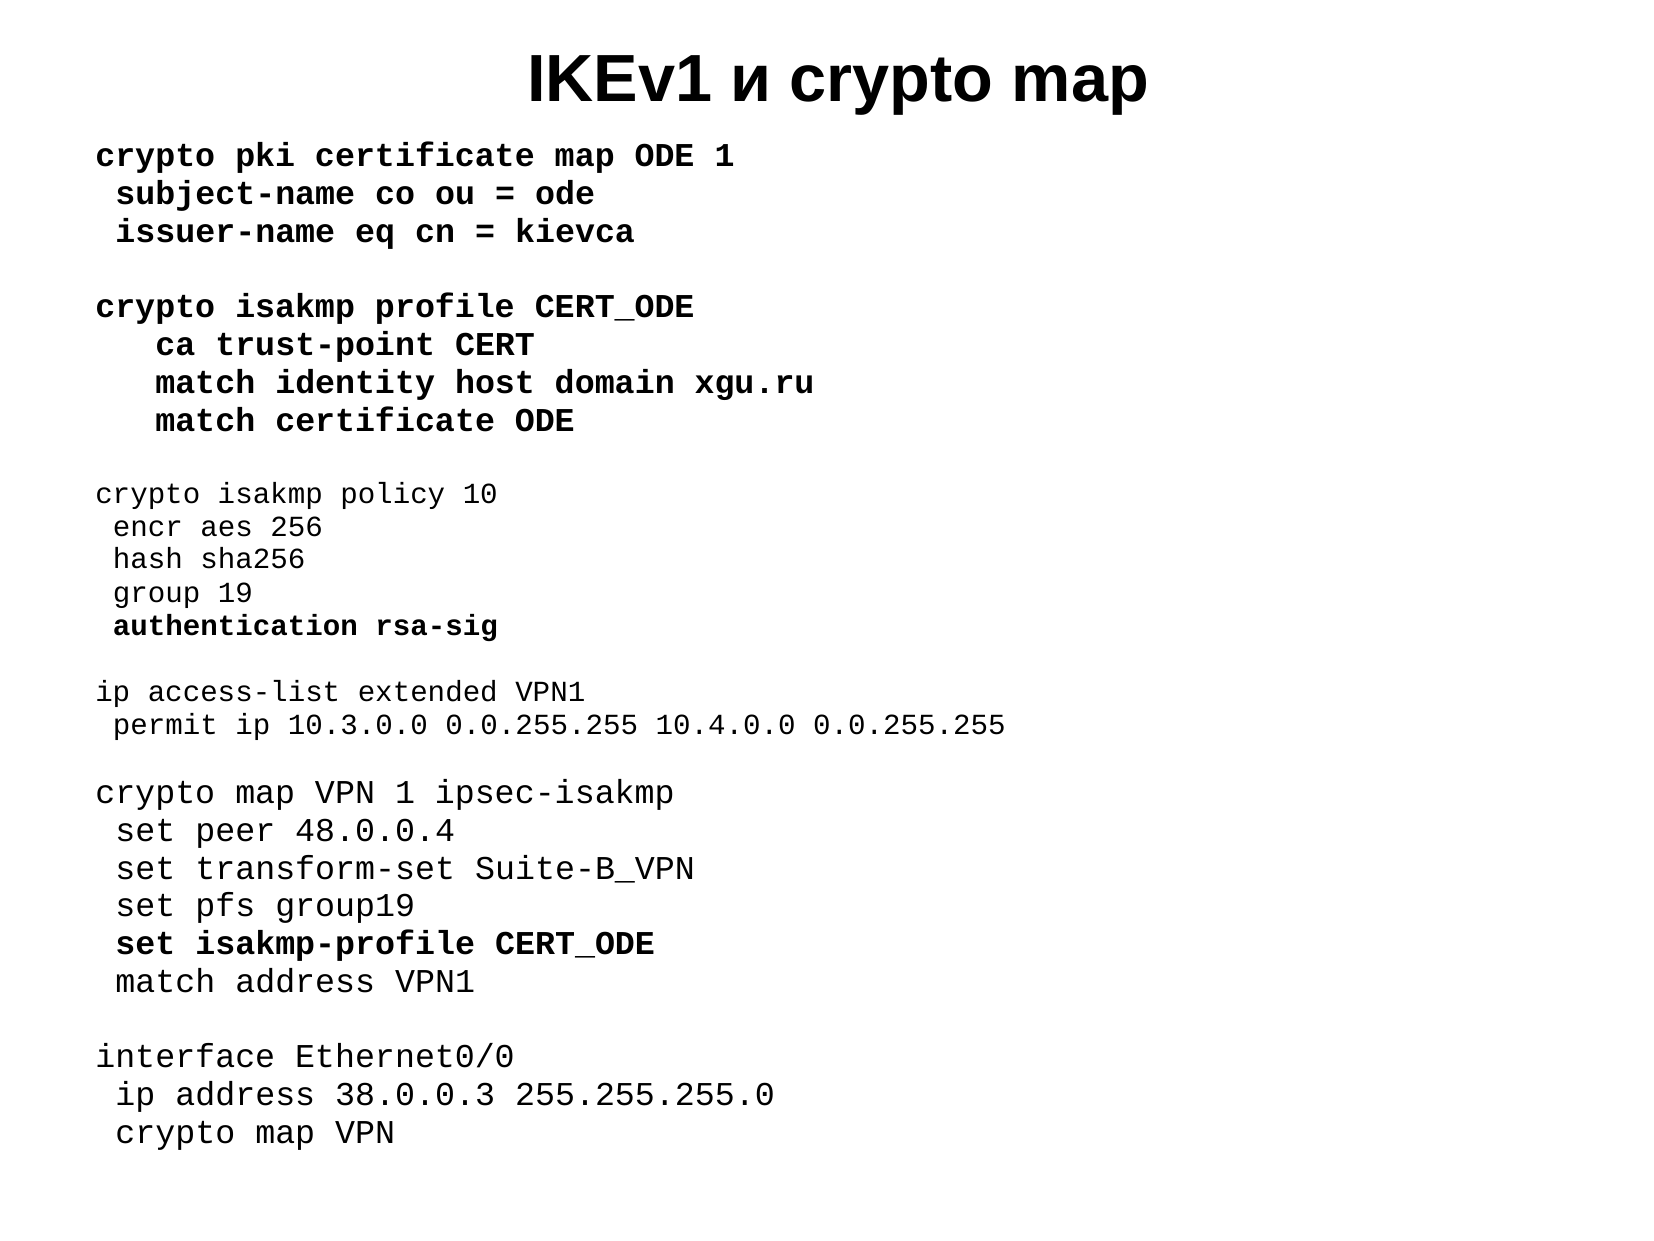

IKEv1 и crypto map
# crypto pki certificate map ODE 1
 subject-name co ou = ode
 issuer-name eq cn = kievca
crypto isakmp profile CERT_ODE
 ca trust-point CERT
 match identity host domain xgu.ru
 match certificate ODE
crypto isakmp policy 10
 encr aes 256
 hash sha256
 group 19
 authentication rsa-sig
ip access-list extended VPN1
 permit ip 10.3.0.0 0.0.255.255 10.4.0.0 0.0.255.255
crypto map VPN 1 ipsec-isakmp
 set peer 48.0.0.4
 set transform-set Suite-B_VPN
 set pfs group19
 set isakmp-profile CERT_ODE
 match address VPN1
interface Ethernet0/0
 ip address 38.0.0.3 255.255.255.0
 crypto map VPN